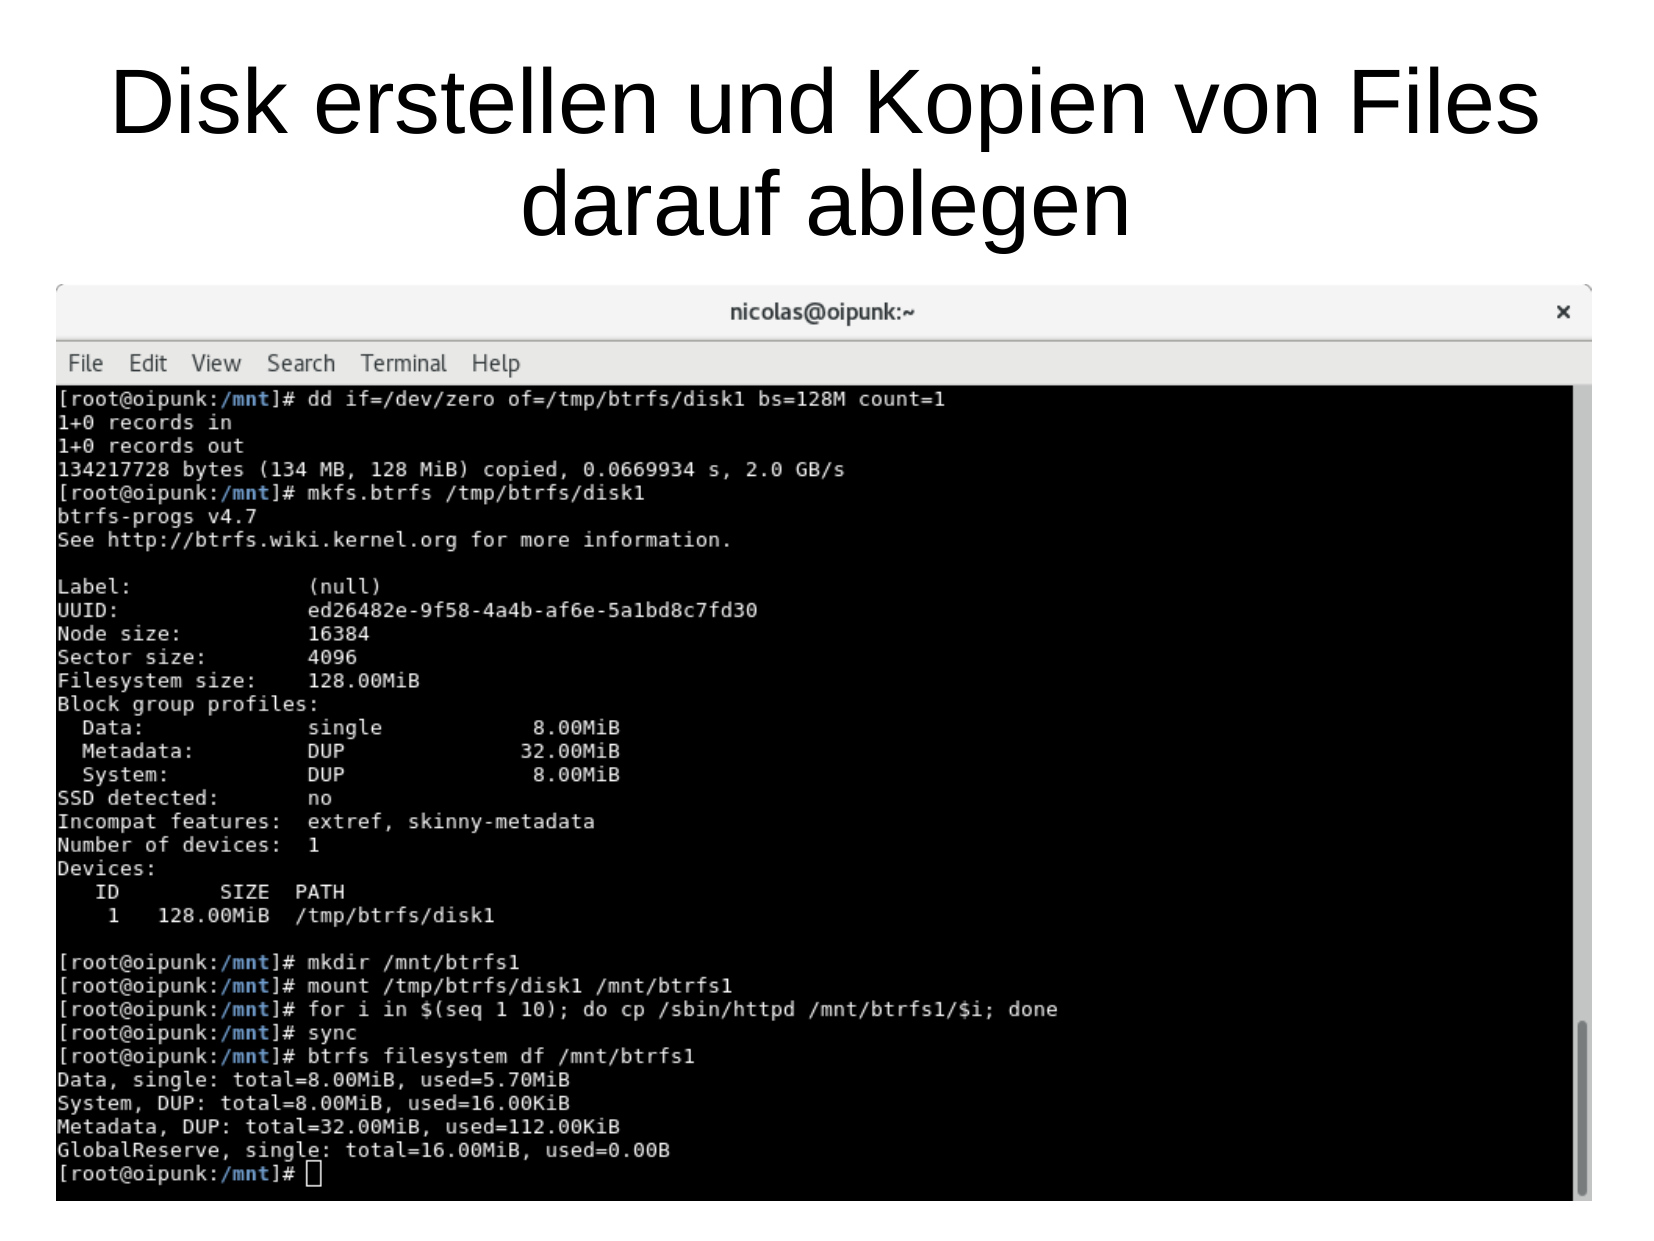

# Disk erstellen und Kopien von Files darauf ablegen